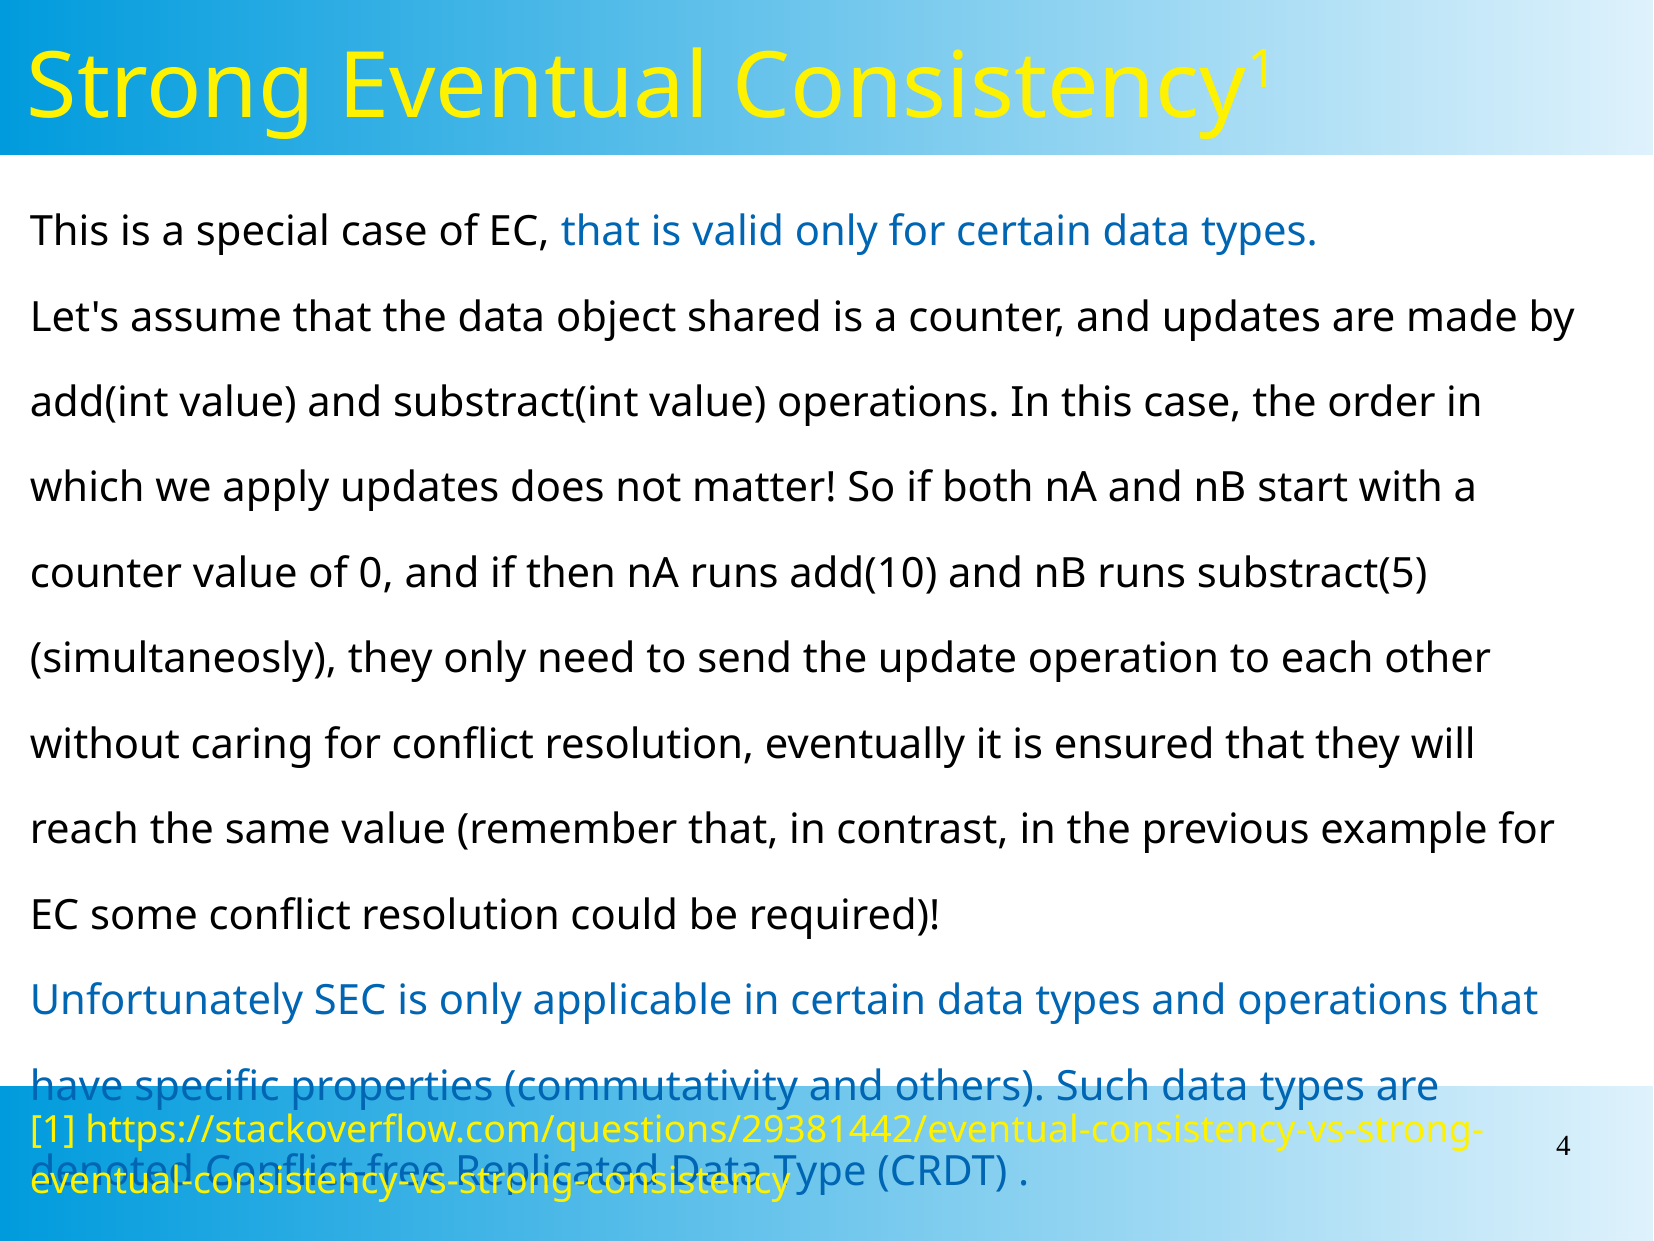

# Strong Eventual Consistency1
This is a special case of EC, that is valid only for certain data types.
Let's assume that the data object shared is a counter, and updates are made by add(int value) and substract(int value) operations. In this case, the order in which we apply updates does not matter! So if both nA and nB start with a counter value of 0, and if then nA runs add(10) and nB runs substract(5) (simultaneosly), they only need to send the update operation to each other without caring for conflict resolution, eventually it is ensured that they will reach the same value (remember that, in contrast, in the previous example for EC some conflict resolution could be required)!
Unfortunately SEC is only applicable in certain data types and operations that have specific properties (commutativity and others). Such data types are denoted Conflict-free Replicated Data Type (CRDT) .
Conflict-free replicated data-types (CRDT) + eventually consistent systems =
	strong eventual consistency.
[1] https://stackoverflow.com/questions/29381442/eventual-consistency-vs-strong-eventual-consistency-vs-strong-consistency
4